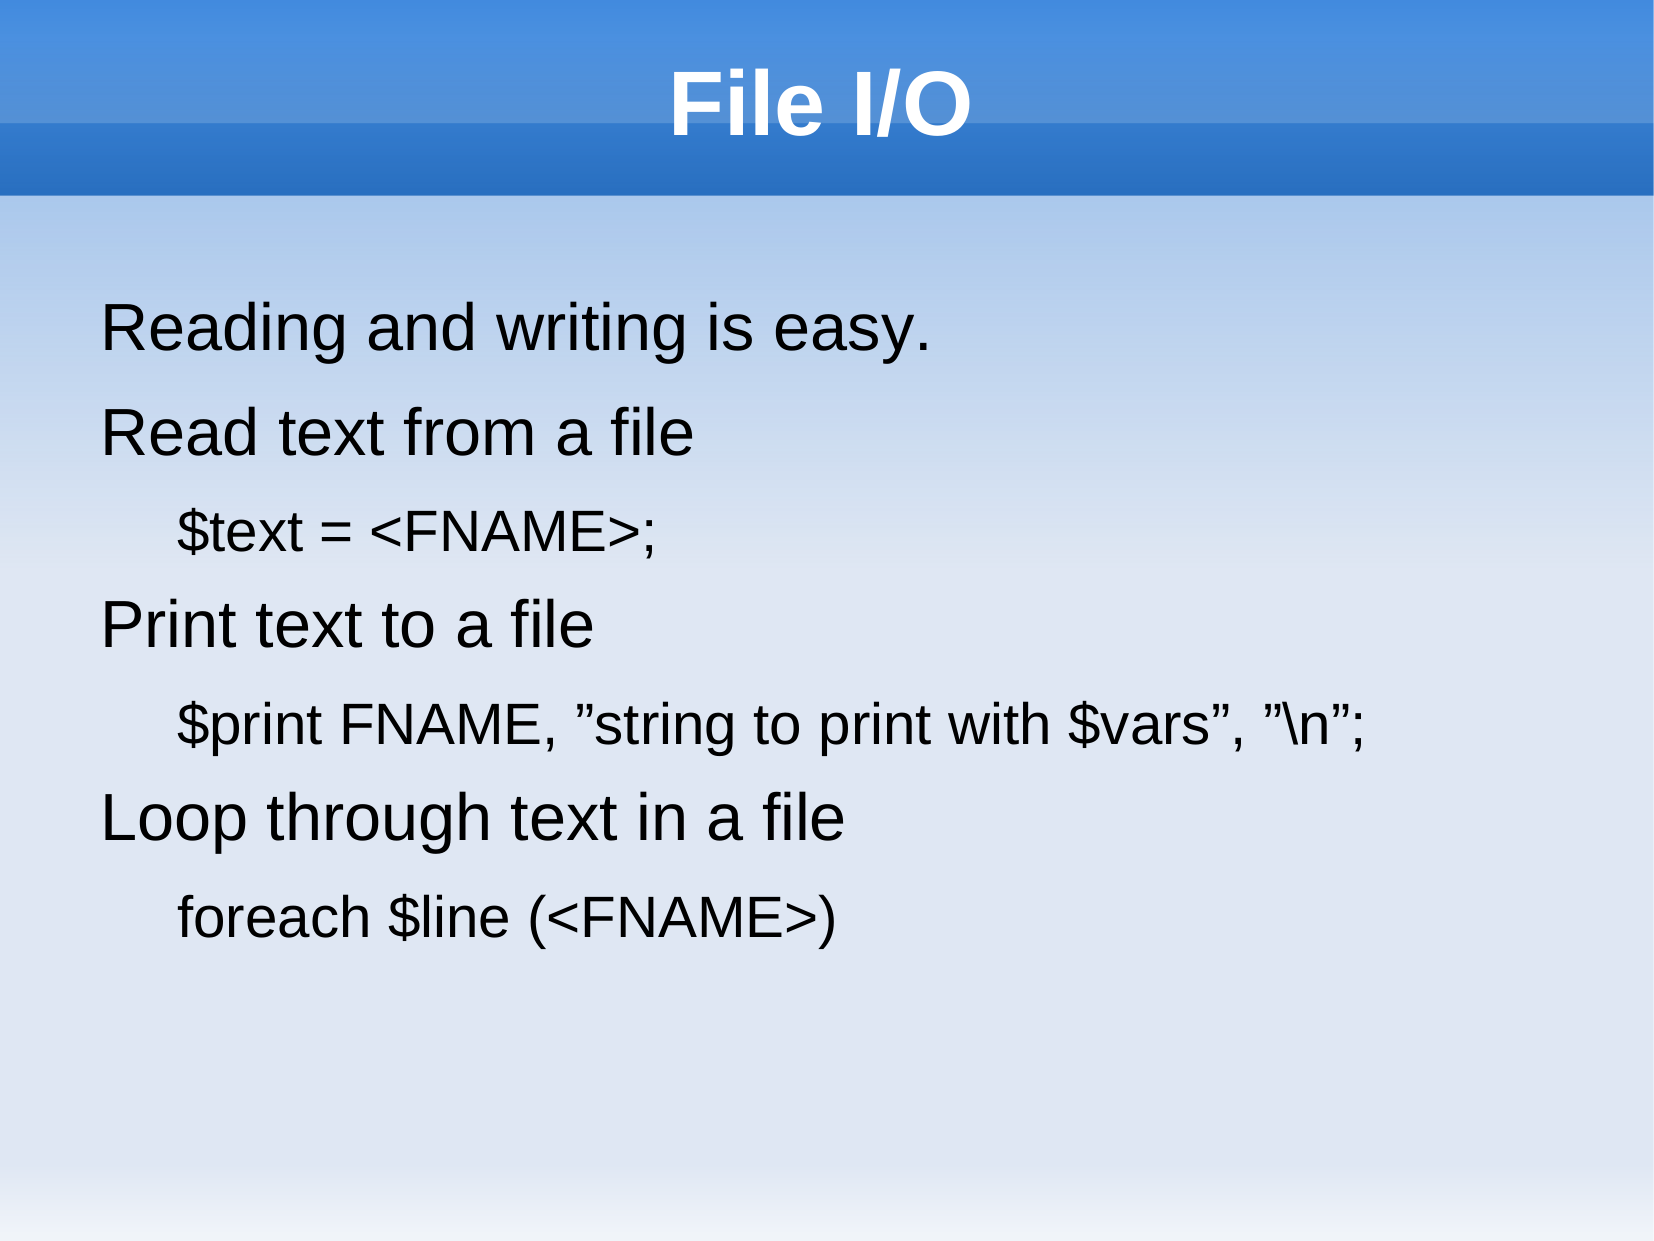

# File I/O
Reading and writing is easy.
Read text from a file
$text = <FNAME>;
Print text to a file
$print FNAME, ”string to print with $vars”, ”\n”;
Loop through text in a file
foreach $line (<FNAME>)